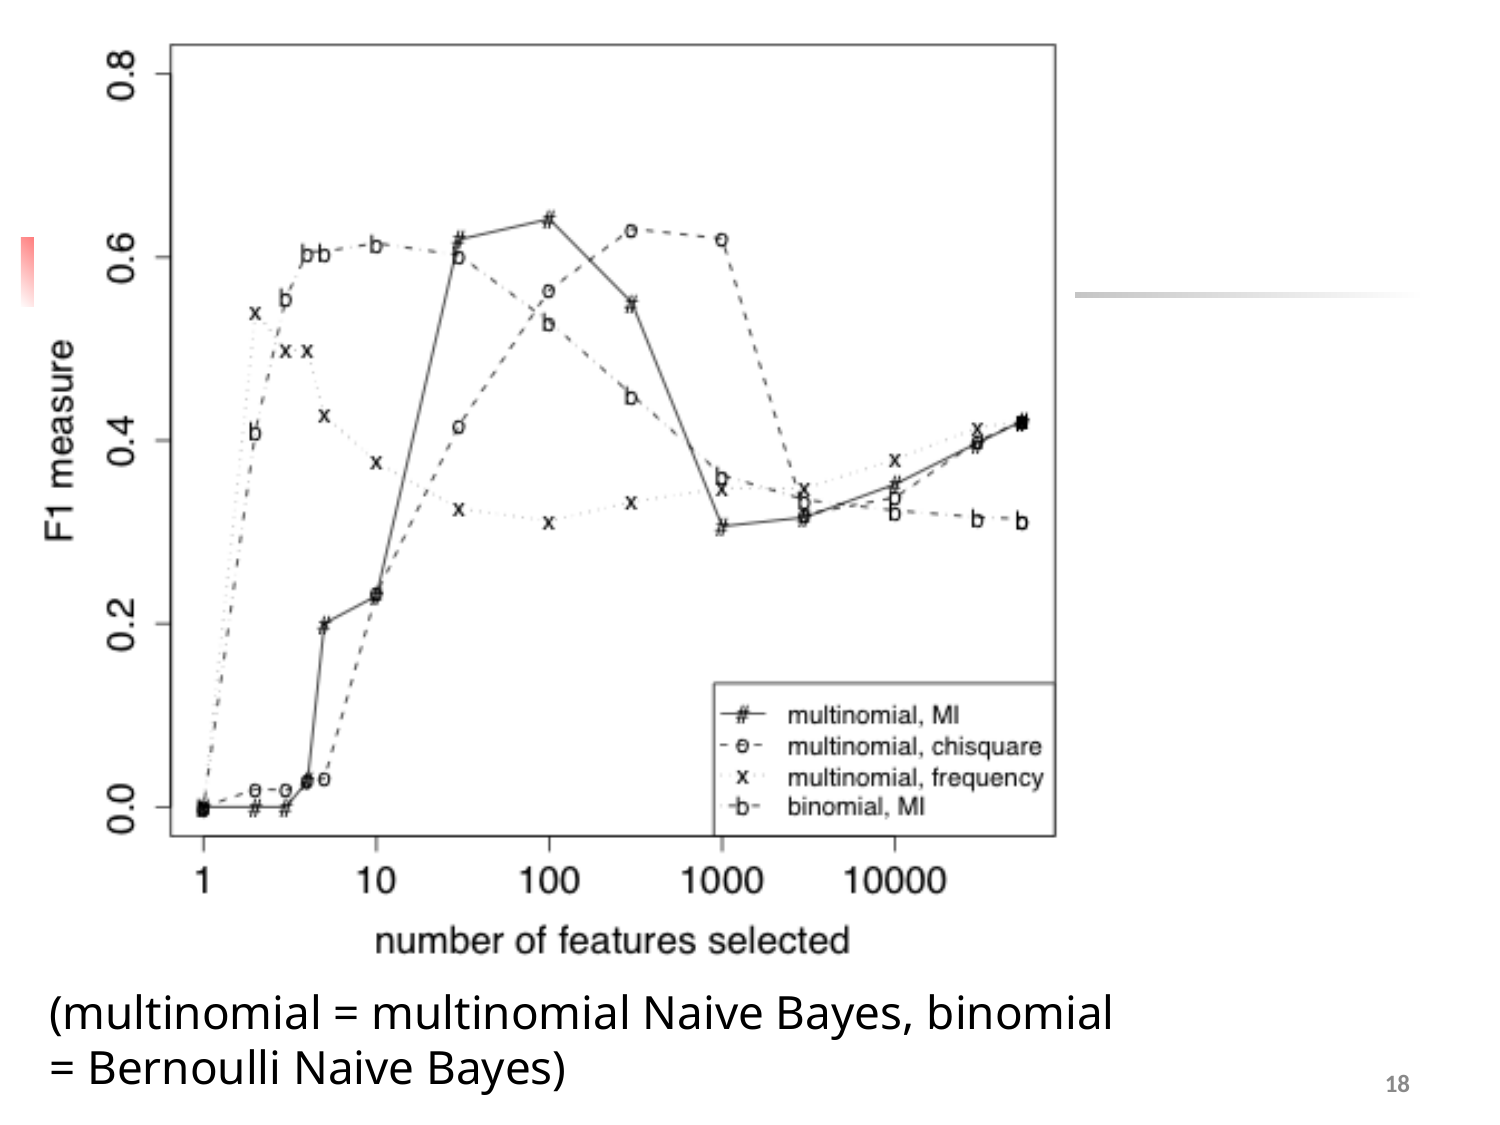

(multinomial = multinomial Naive Bayes, binomial
= Bernoulli Naive Bayes)